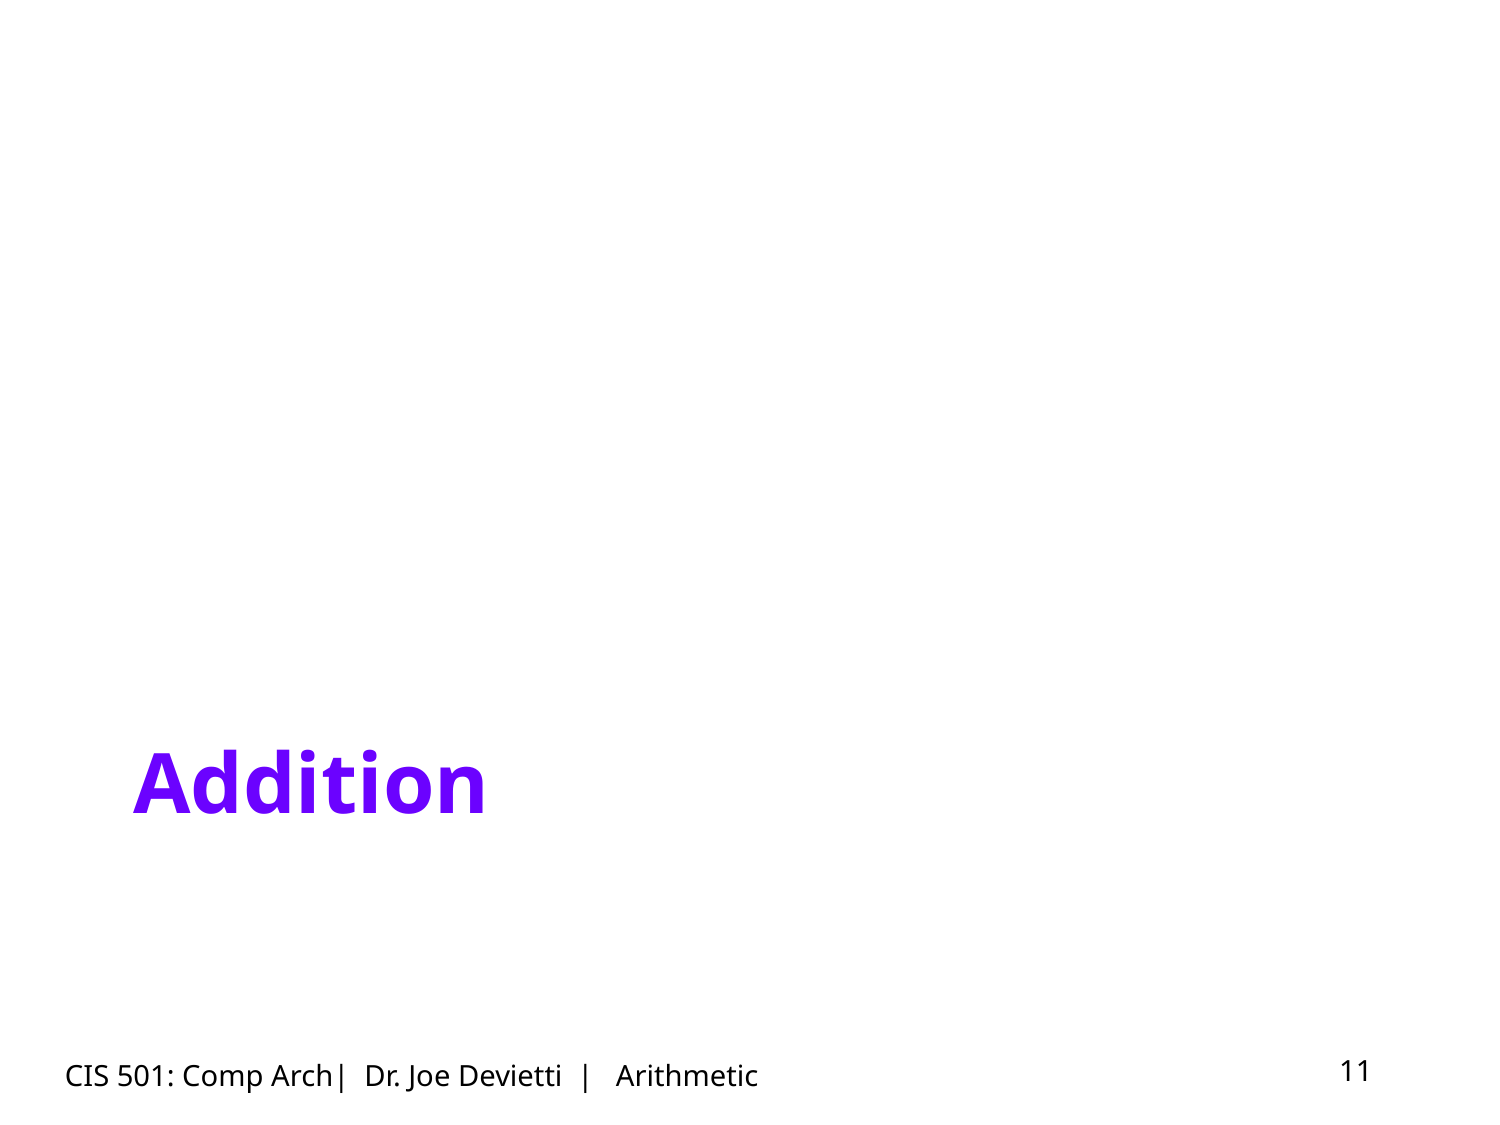

Addition
CIS 501: Comp Arch| Dr. Joe Devietti | Arithmetic